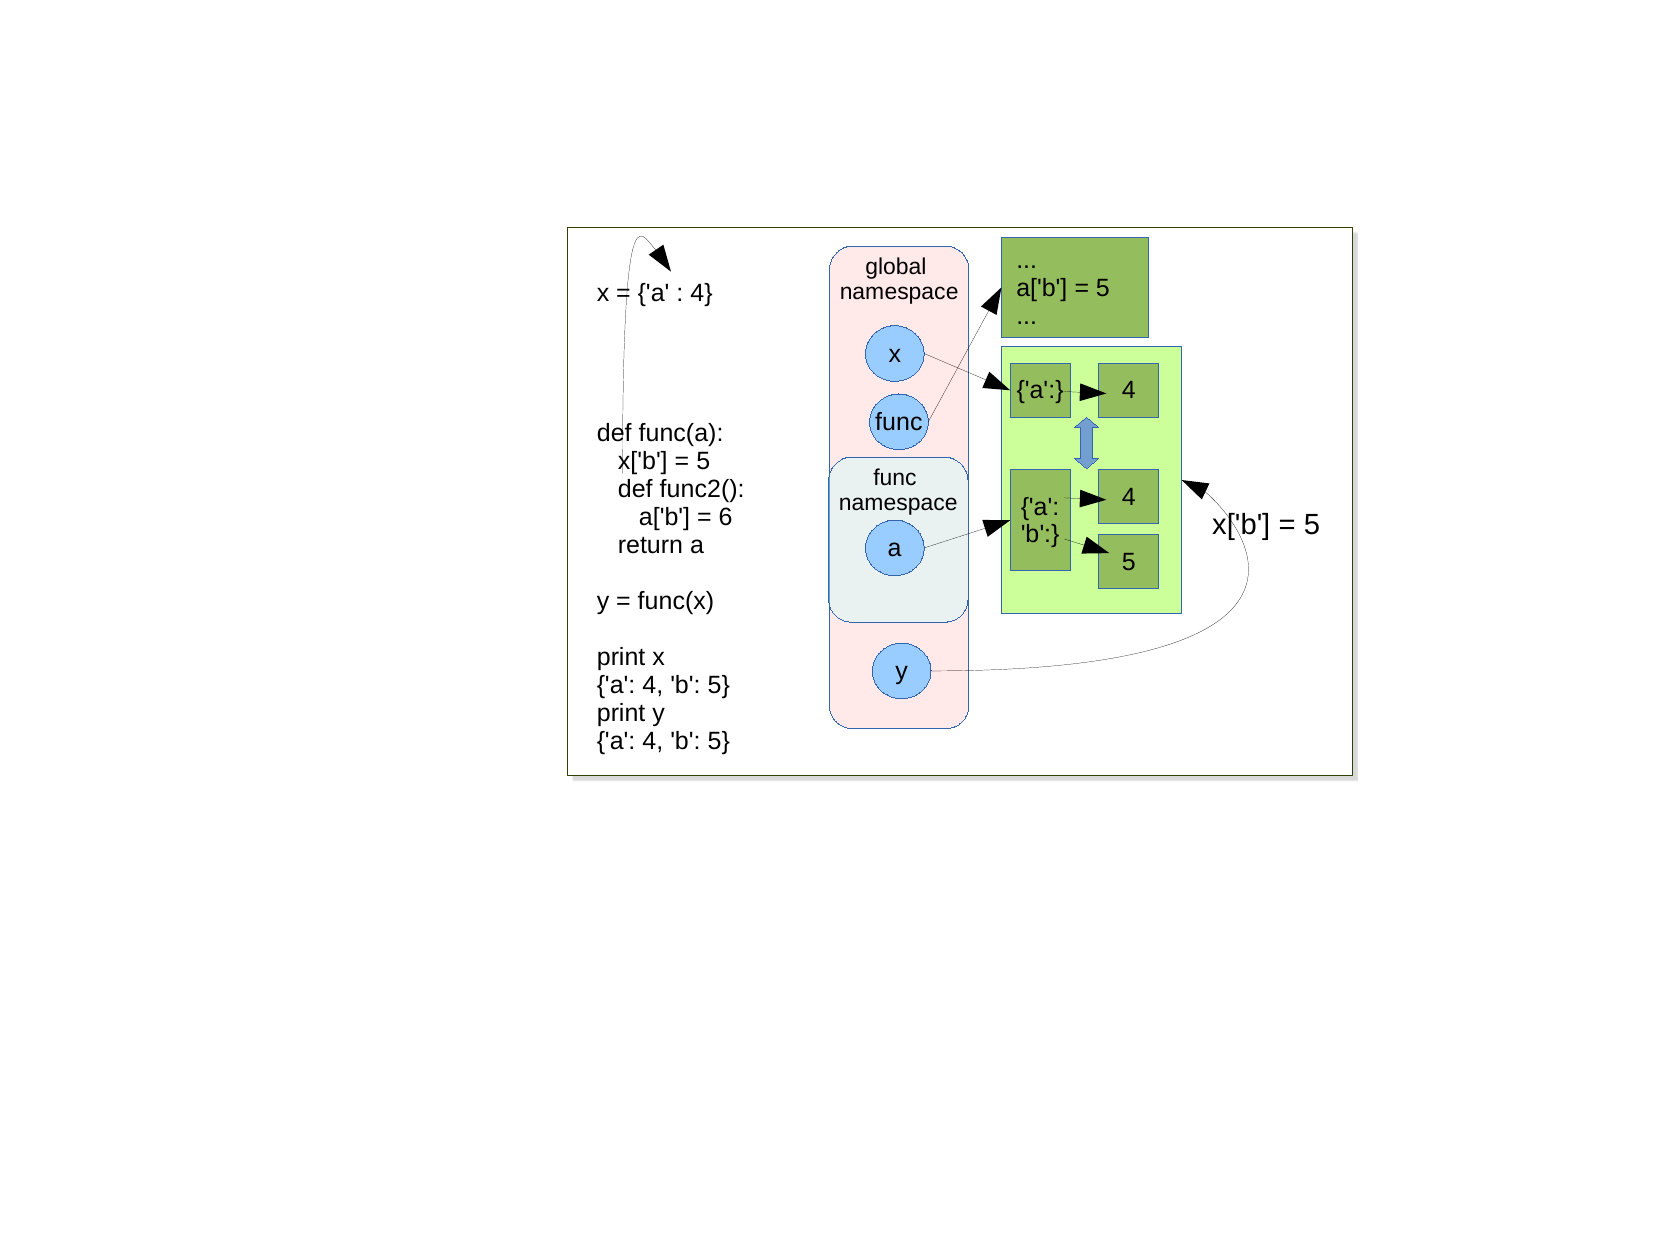

...
a['b'] = 5
...
global
namespace
x = {'a' : 4}
def func(a):
 x['b'] = 5
 def func2():
 a['b'] = 6
 return a
y = func(x)
print x
{'a': 4, 'b': 5}
print y
{'a': 4, 'b': 5}
x
{'a':}
4
func
func
namespace
{'a':
'b':}
4
x['b'] = 5
a
5
y